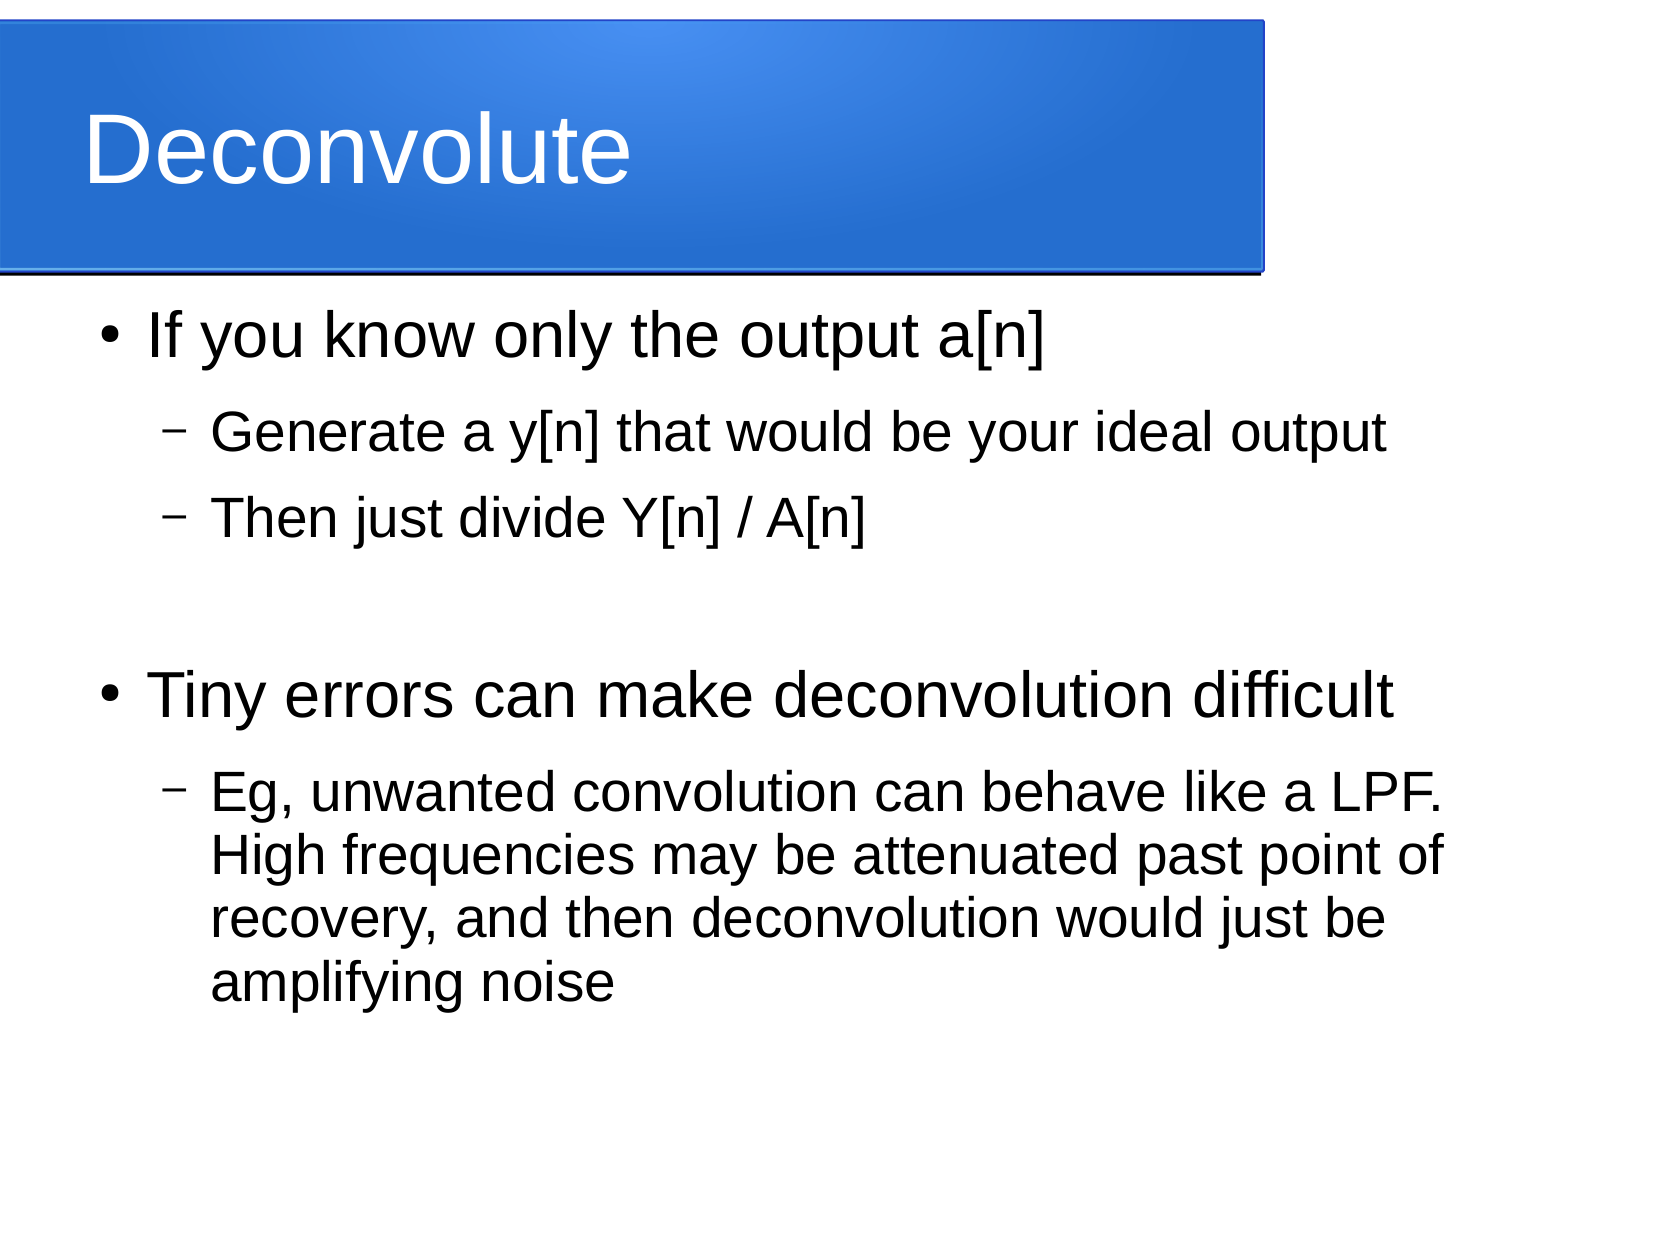

# Deconvolute
If you know only the output a[n]
Generate a y[n] that would be your ideal output
Then just divide Y[n] / A[n]
Tiny errors can make deconvolution difficult
Eg, unwanted convolution can behave like a LPF. High frequencies may be attenuated past point of recovery, and then deconvolution would just be amplifying noise